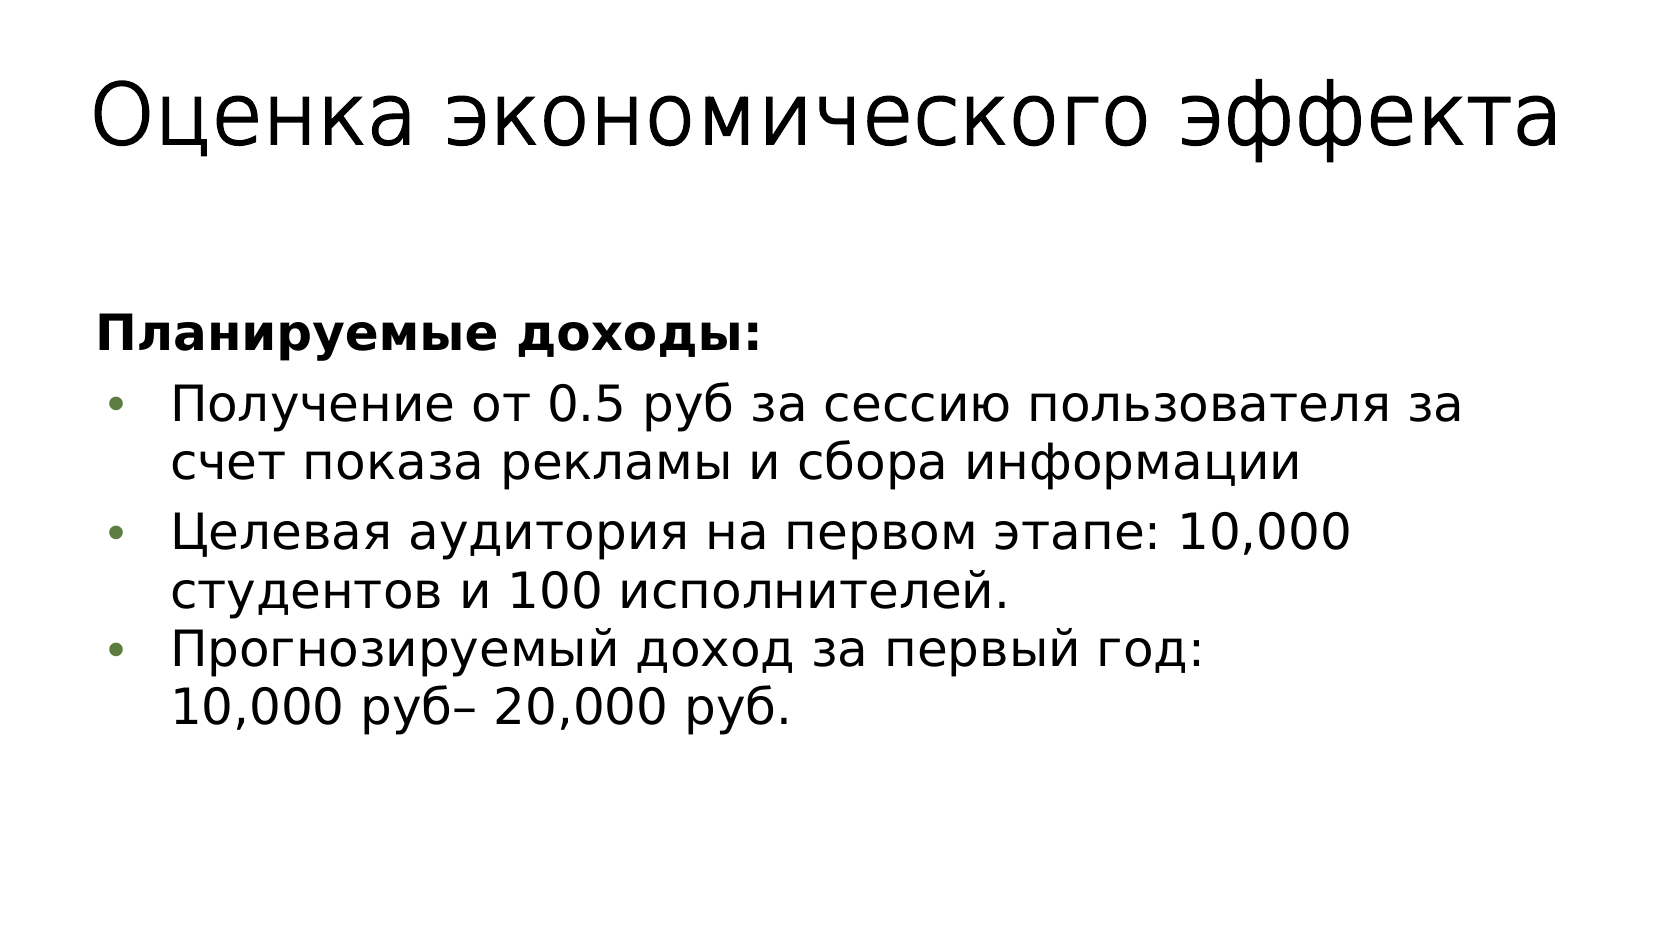

# Оценка экономического эффекта
Планируемые доходы:
Получение от 0.5 руб за сессию пользователя за счет показа рекламы и сбора информации
Целевая аудитория на первом этапе: 10,000 студентов и 100 исполнителей.
Прогнозируемый доход за первый год:
10,000 руб– 20,000 руб.